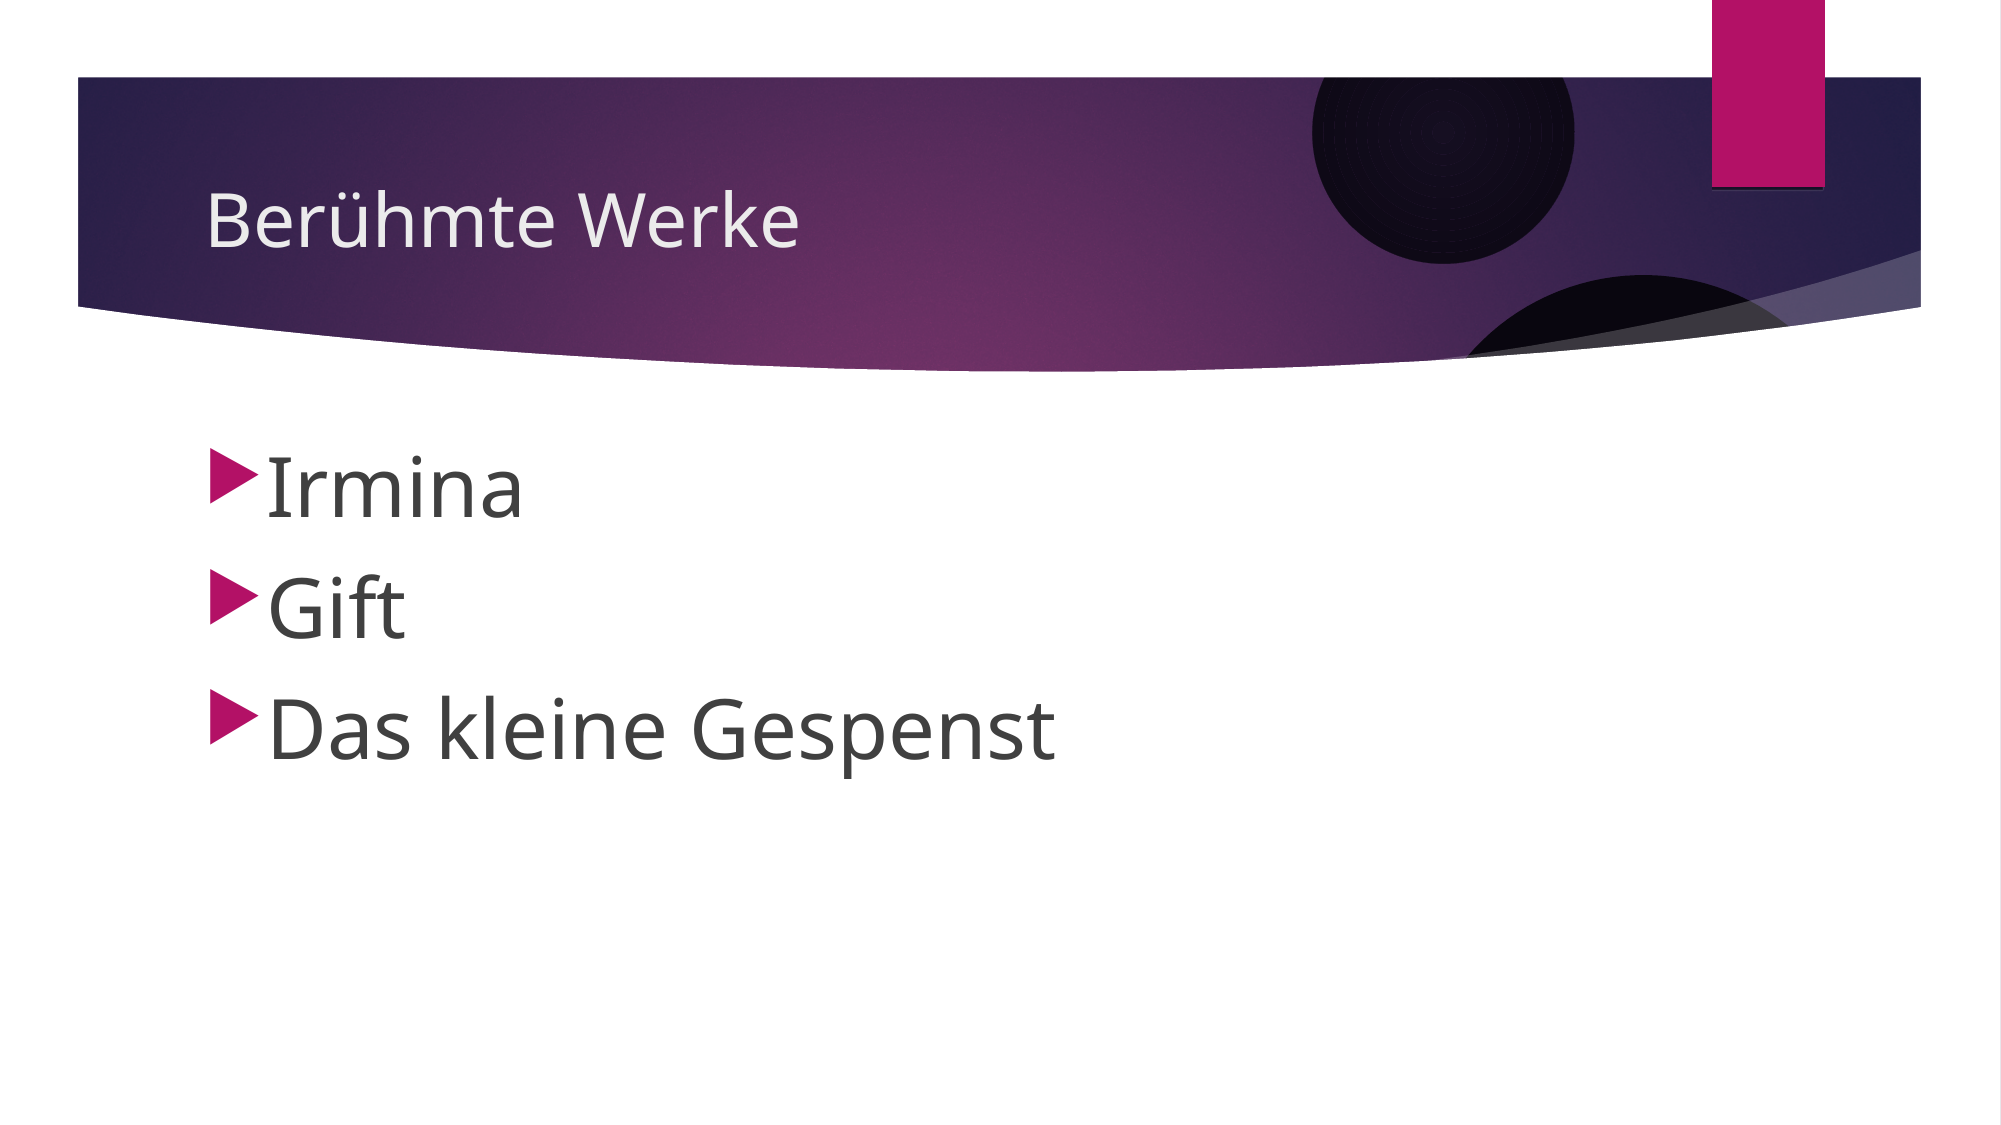

# Berühmte Werke
Irmina
Gift
Das kleine Gespenst